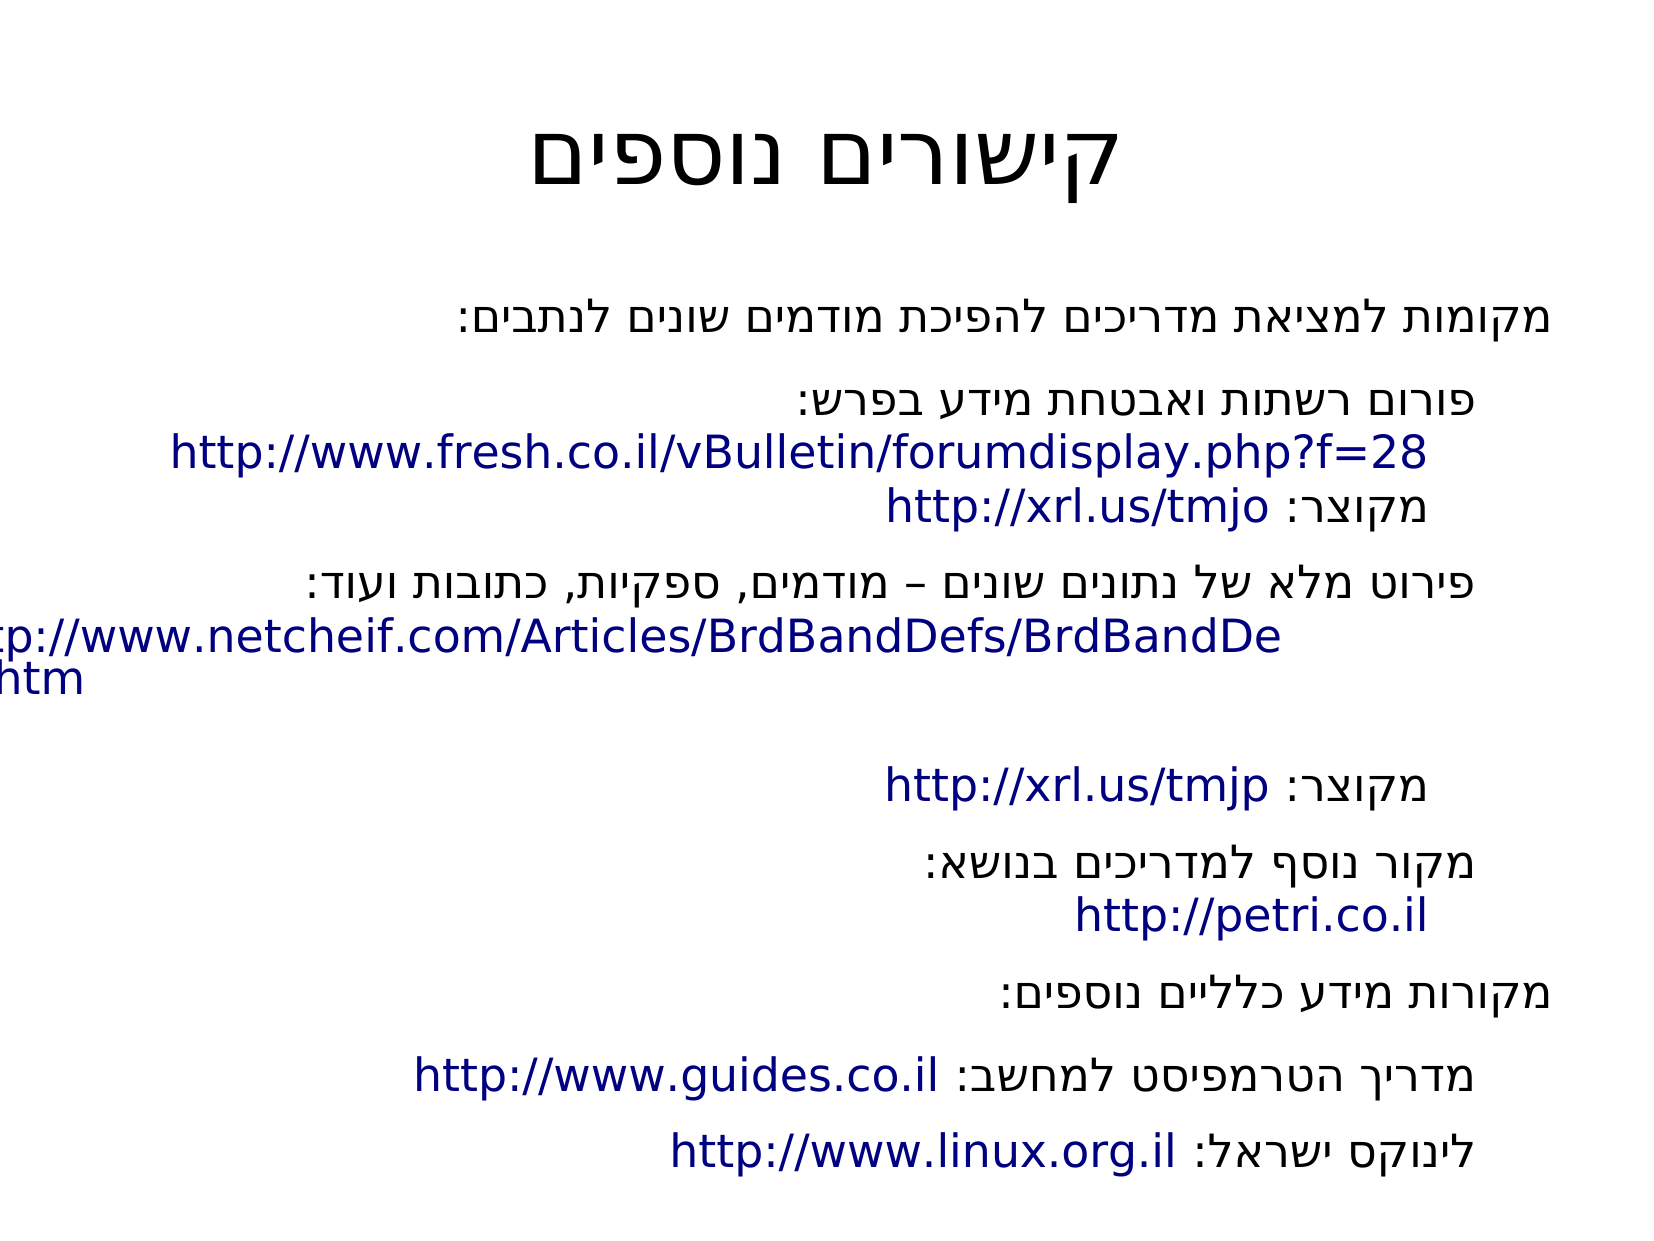

# קישורים נוספים
מקומות למציאת מדריכים להפיכת מודמים שונים לנתבים:
פורום רשתות ואבטחת מידע בפרש:http://www.fresh.co.il/vBulletin/forumdisplay.php?f=28
מקוצר: http://xrl.us/tmjo
פירוט מלא של נתונים שונים – מודמים, ספקיות, כתובות ועוד:
http://www.netcheif.com/Articles/BrdBandDefs/BrdBandDefs.htm
מקוצר: http://xrl.us/tmjp
מקור נוסף למדריכים בנושא:
http://petri.co.il
מקורות מידע כלליים נוספים:
מדריך הטרמפיסט למחשב: http://www.guides.co.il
לינוקס ישראל: http://www.linux.org.il